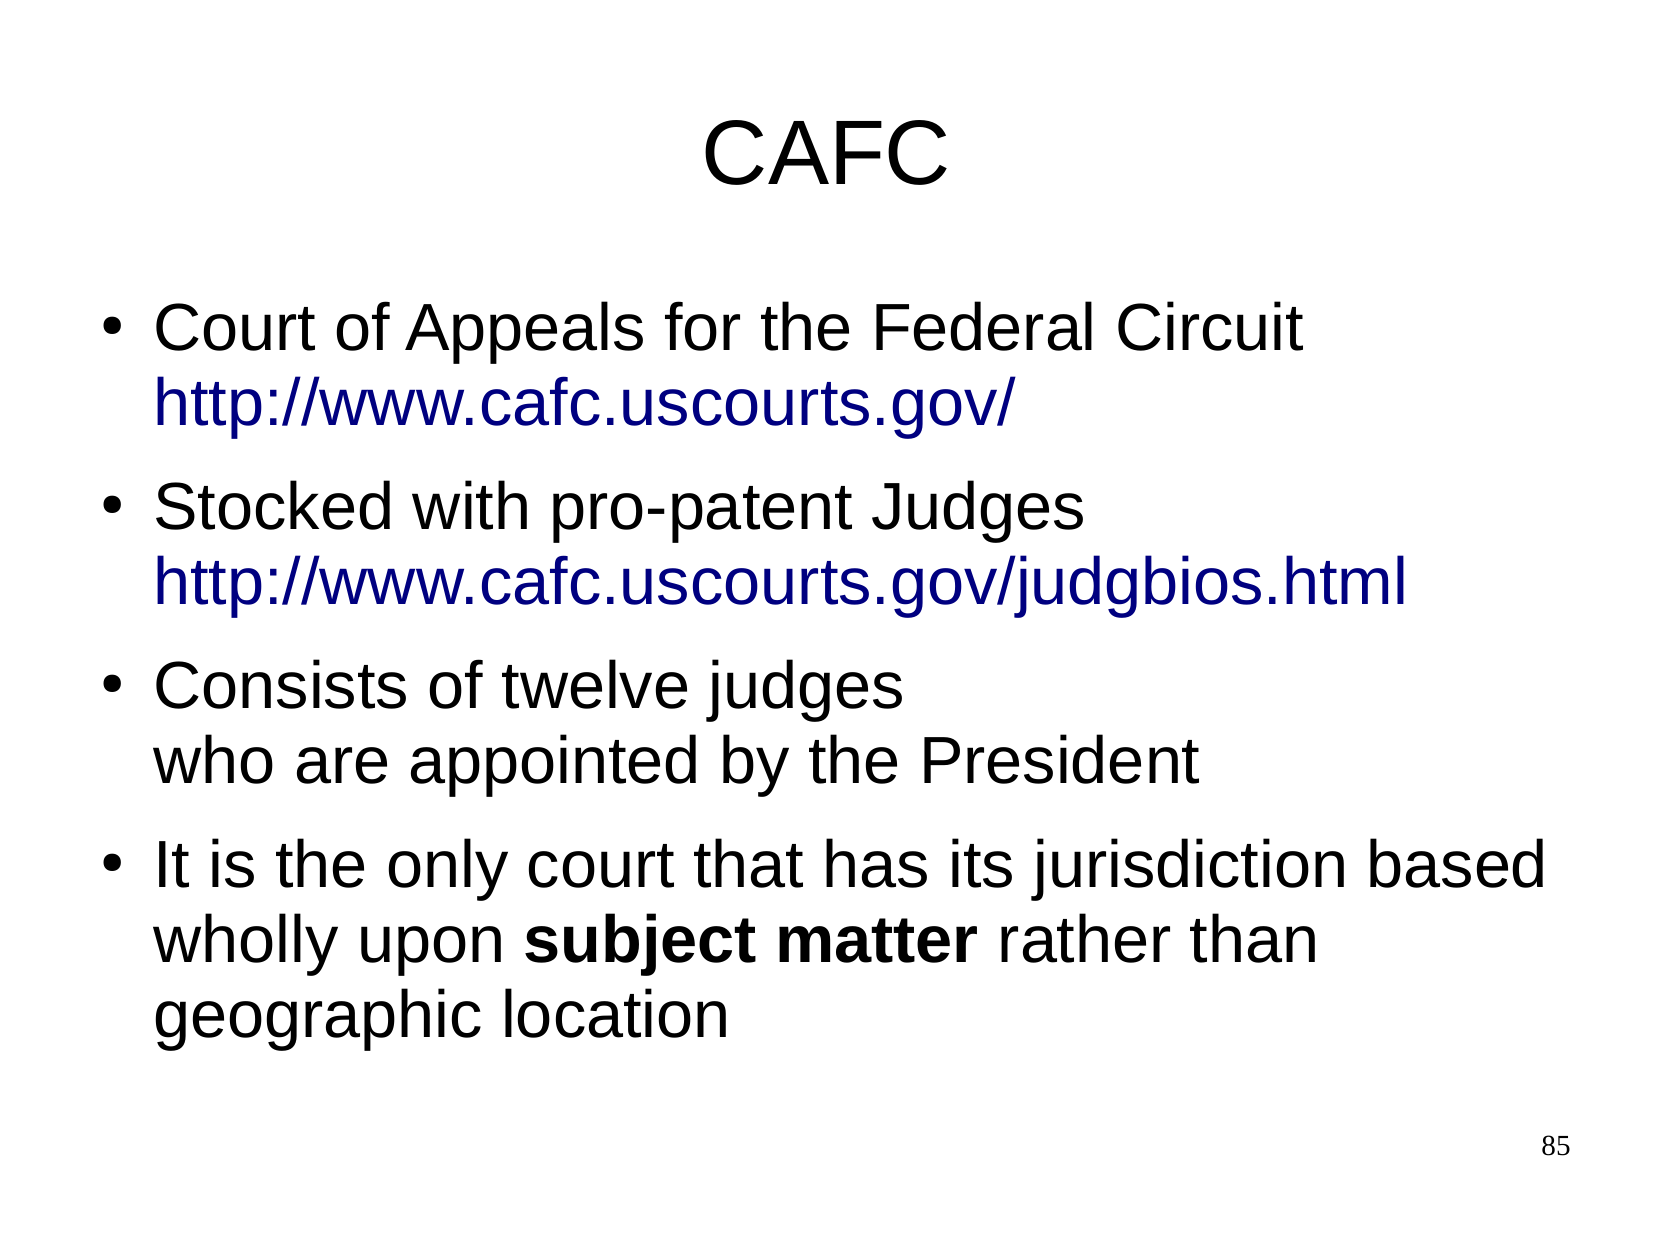

# CAFC
Court of Appeals for the Federal Circuit
http://www.cafc.uscourts.gov/
Stocked with pro-patent Judges
http://www.cafc.uscourts.gov/judgbios.html
Consists of twelve judges
who are appointed by the President
It is the only court that has its jurisdiction based wholly upon subject matter rather than geographic location
85